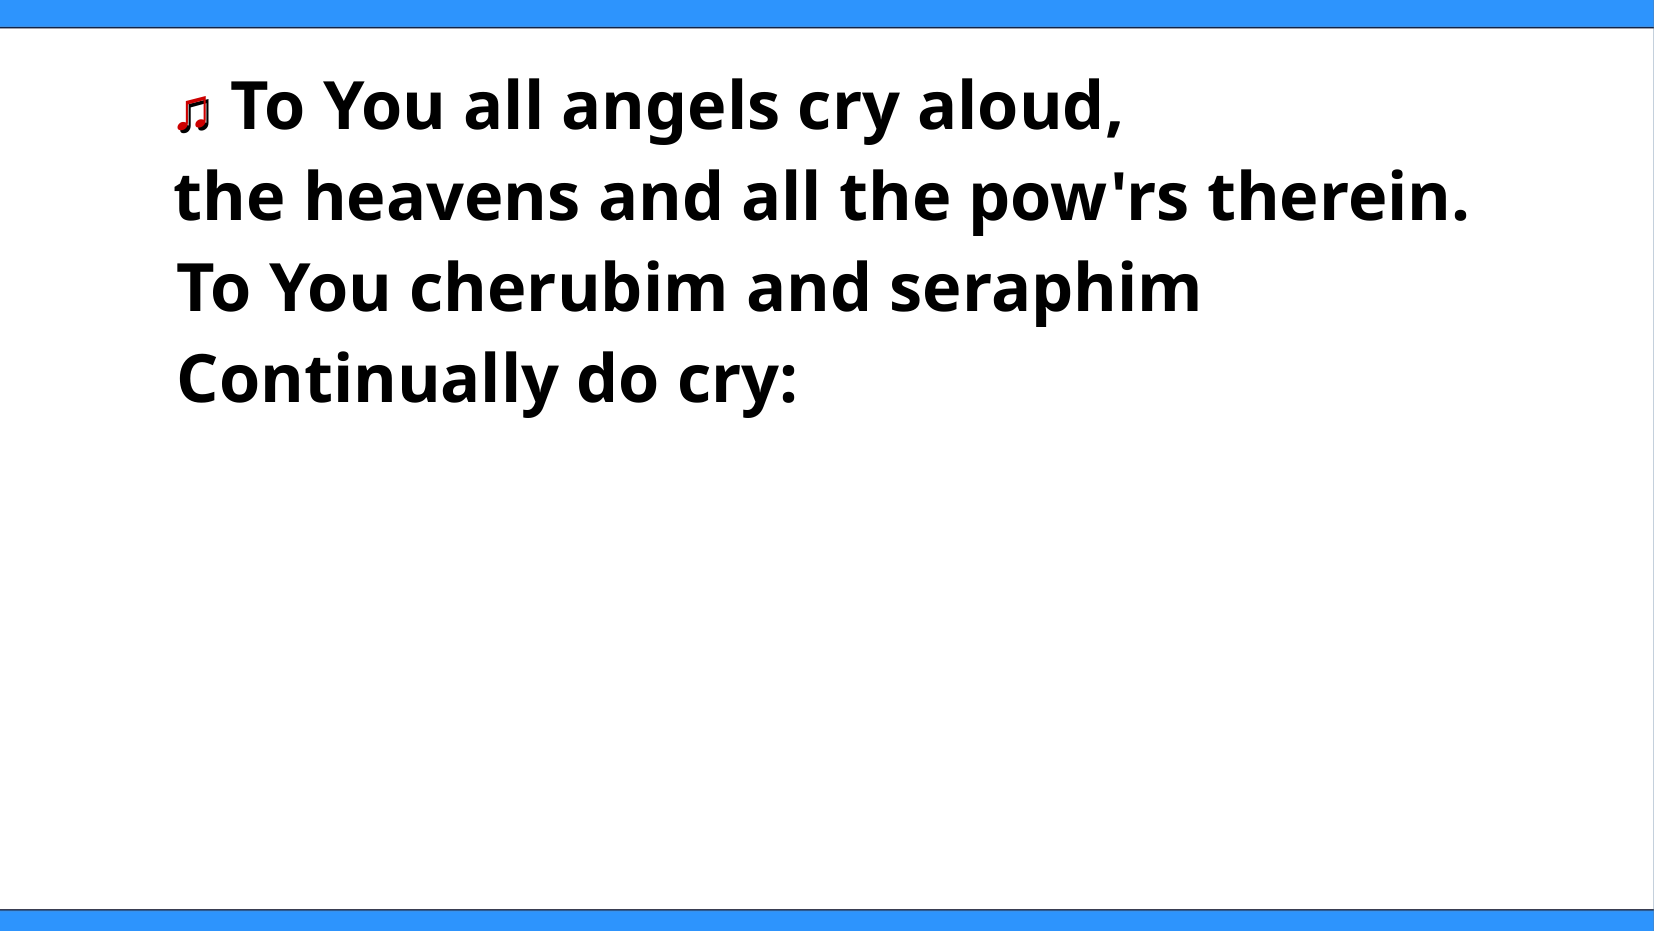

♫ To You all angels cry aloud,
 the heavens and all the pow'rs therein.
 To You cherubim and seraphim
 Continually do cry: